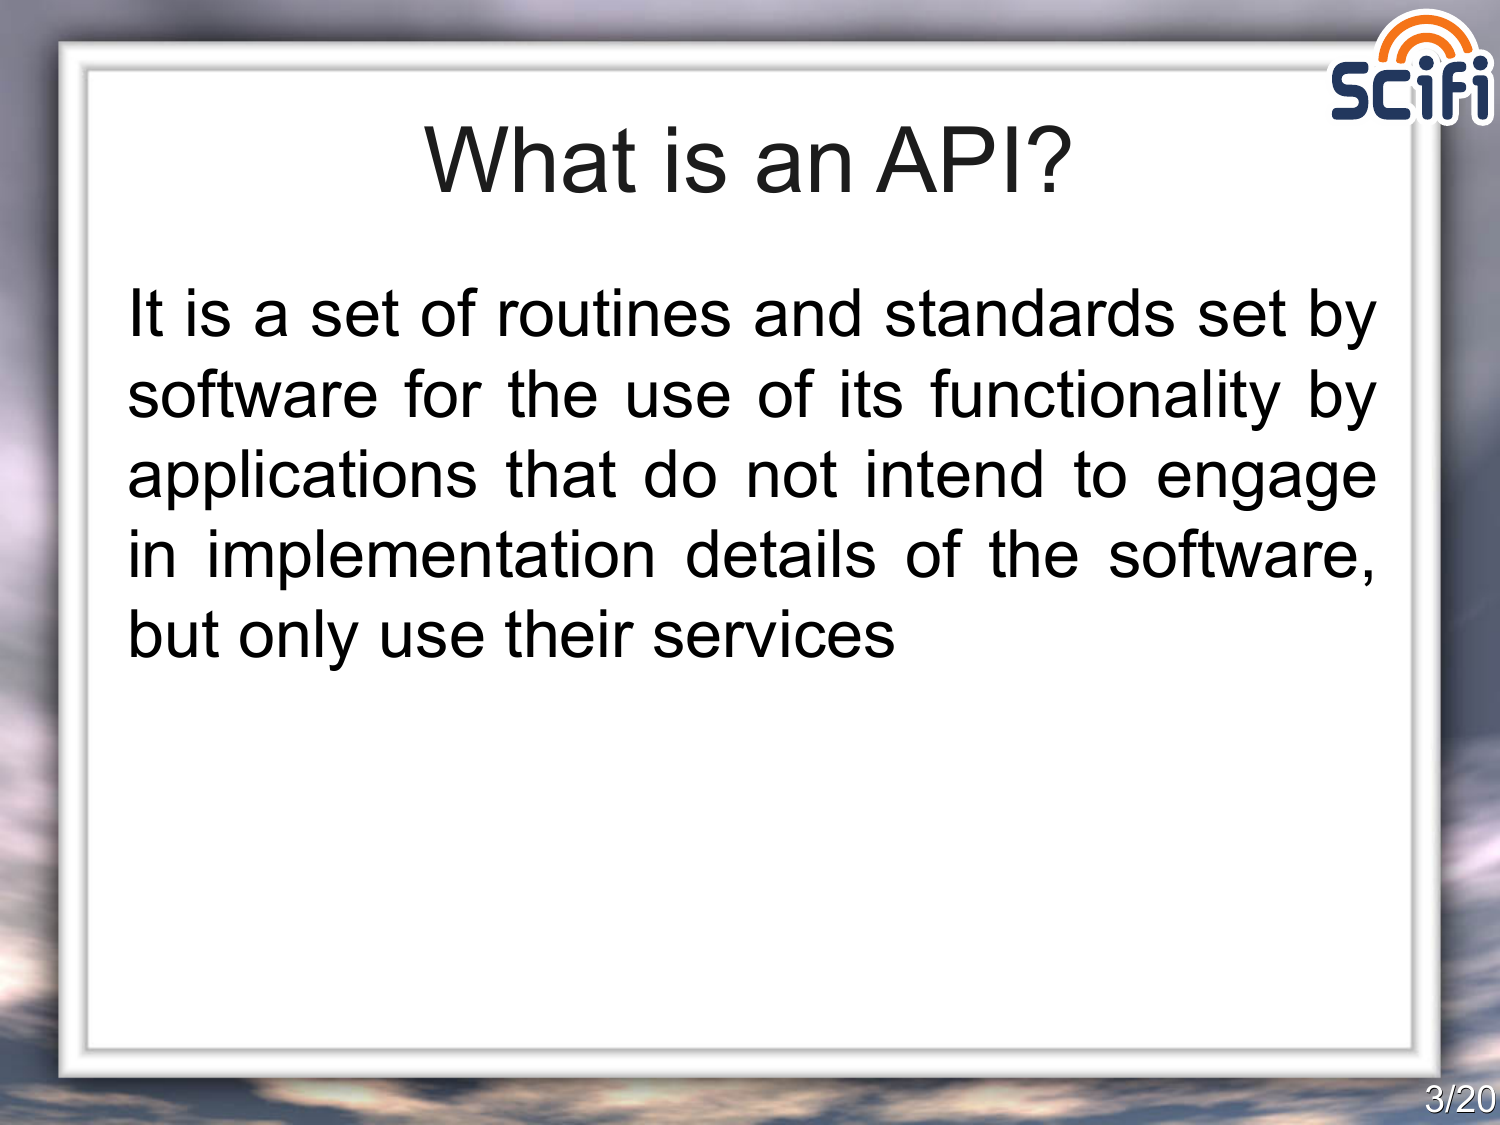

# What is an API?
It is a set of routines and standards set by software for the use of its functionality by applications that do not intend to engage in implementation details of the software, but only use their services